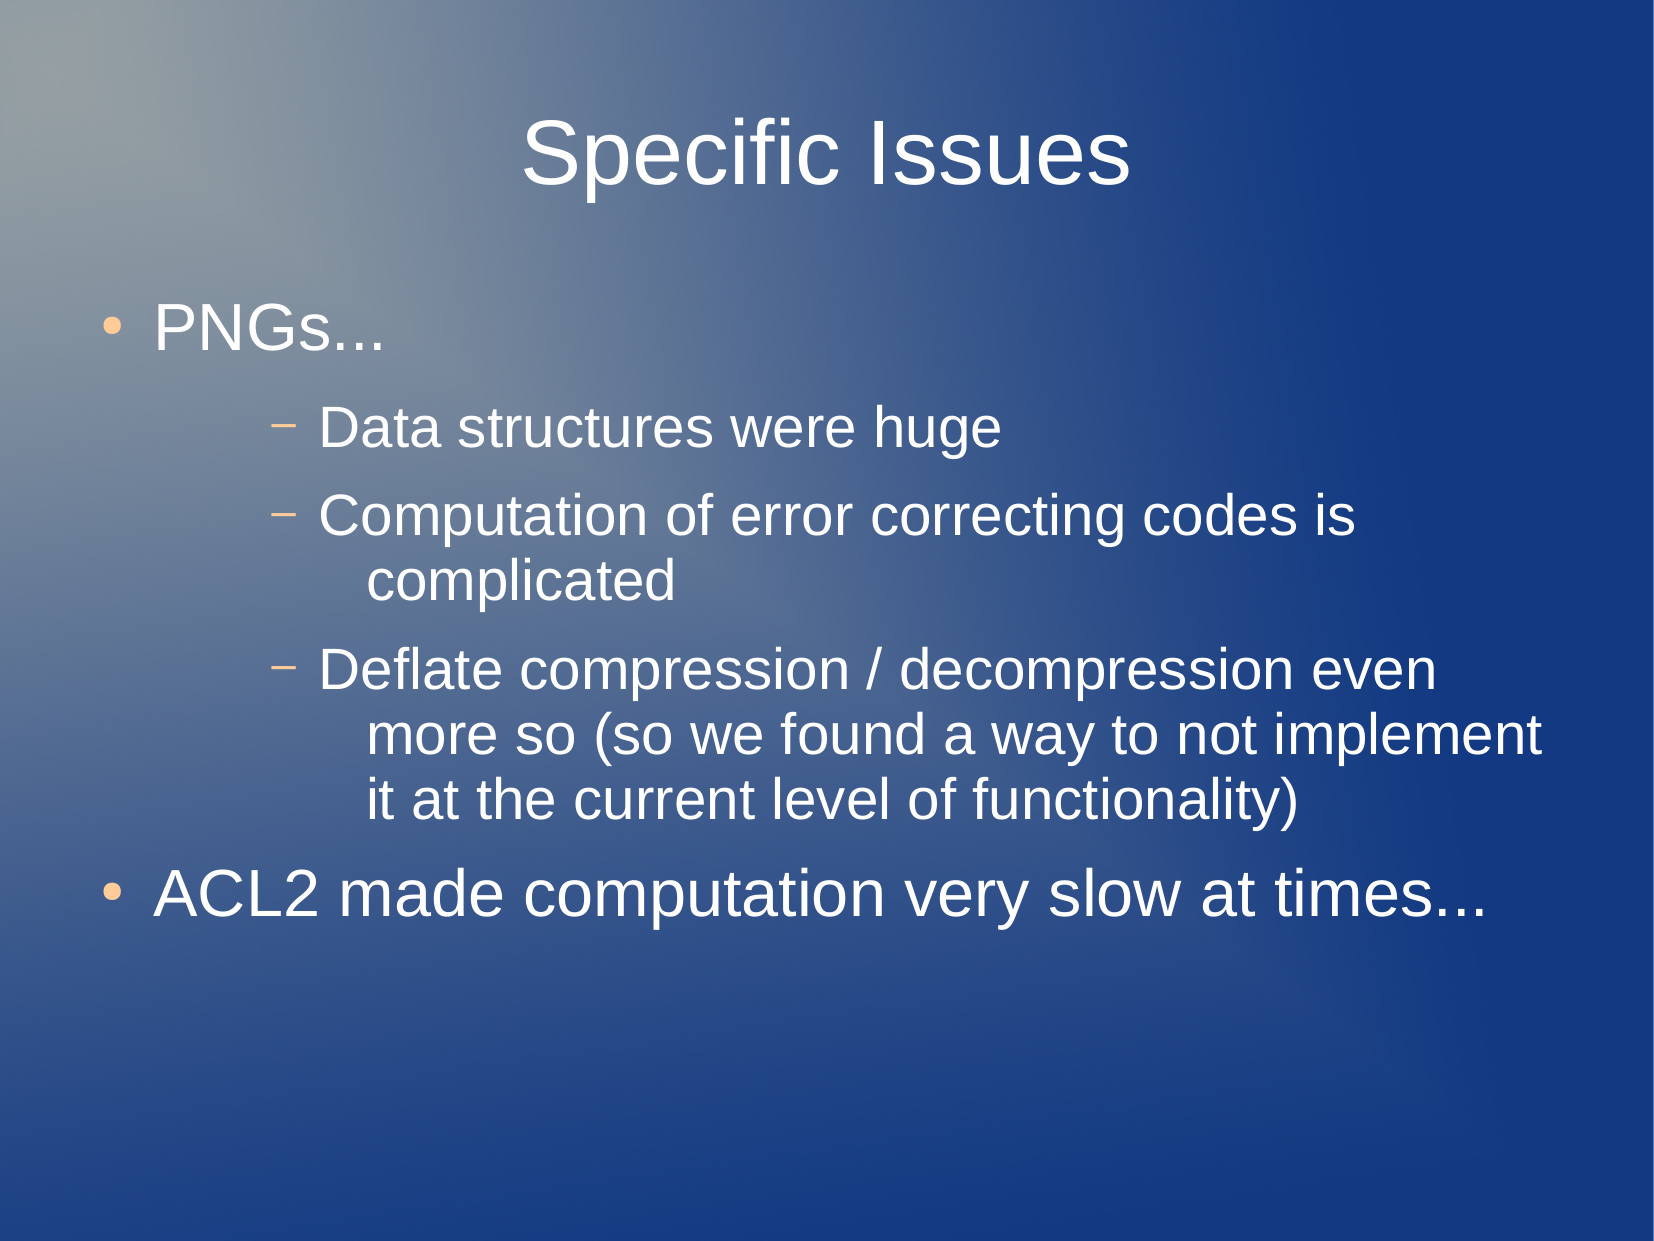

# Specific Issues
PNGs...
Data structures were huge
Computation of error correcting codes is complicated
Deflate compression / decompression even more so (so we found a way to not implement it at the current level of functionality)
ACL2 made computation very slow at times...